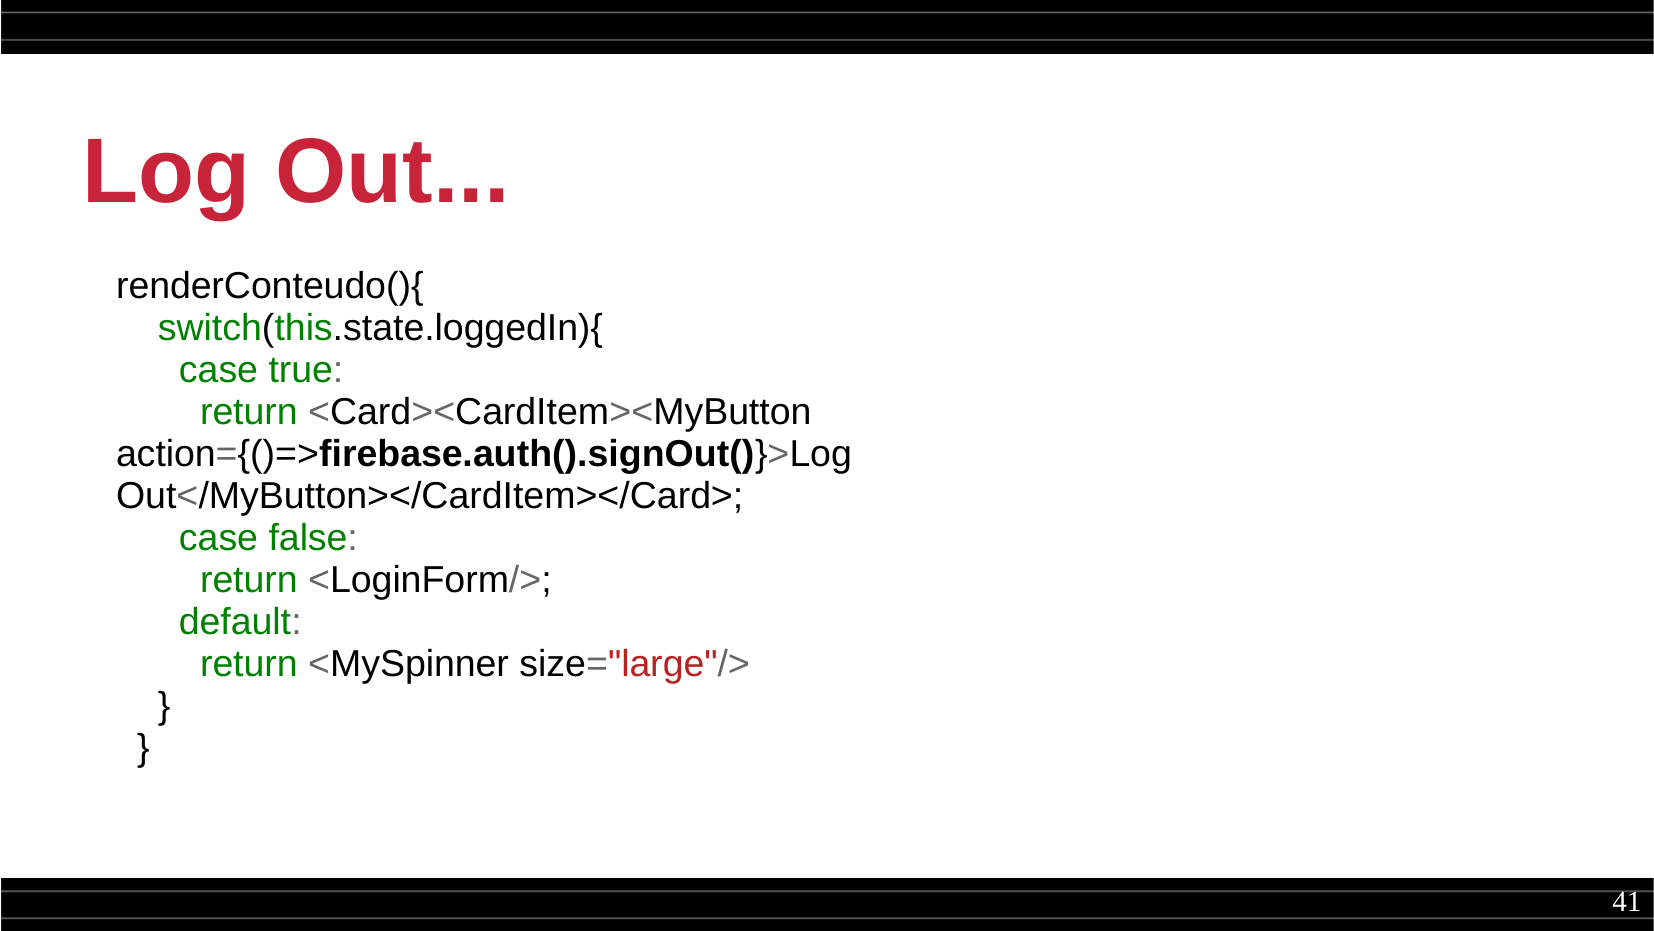

# Log Out...
renderConteudo(){
 switch(this.state.loggedIn){
 case true:
 return <Card><CardItem><MyButton action={()=>firebase.auth().signOut()}>Log Out</MyButton></CardItem></Card>;
 case false:
 return <LoginForm/>;
 default:
 return <MySpinner size="large"/>
 }
 }